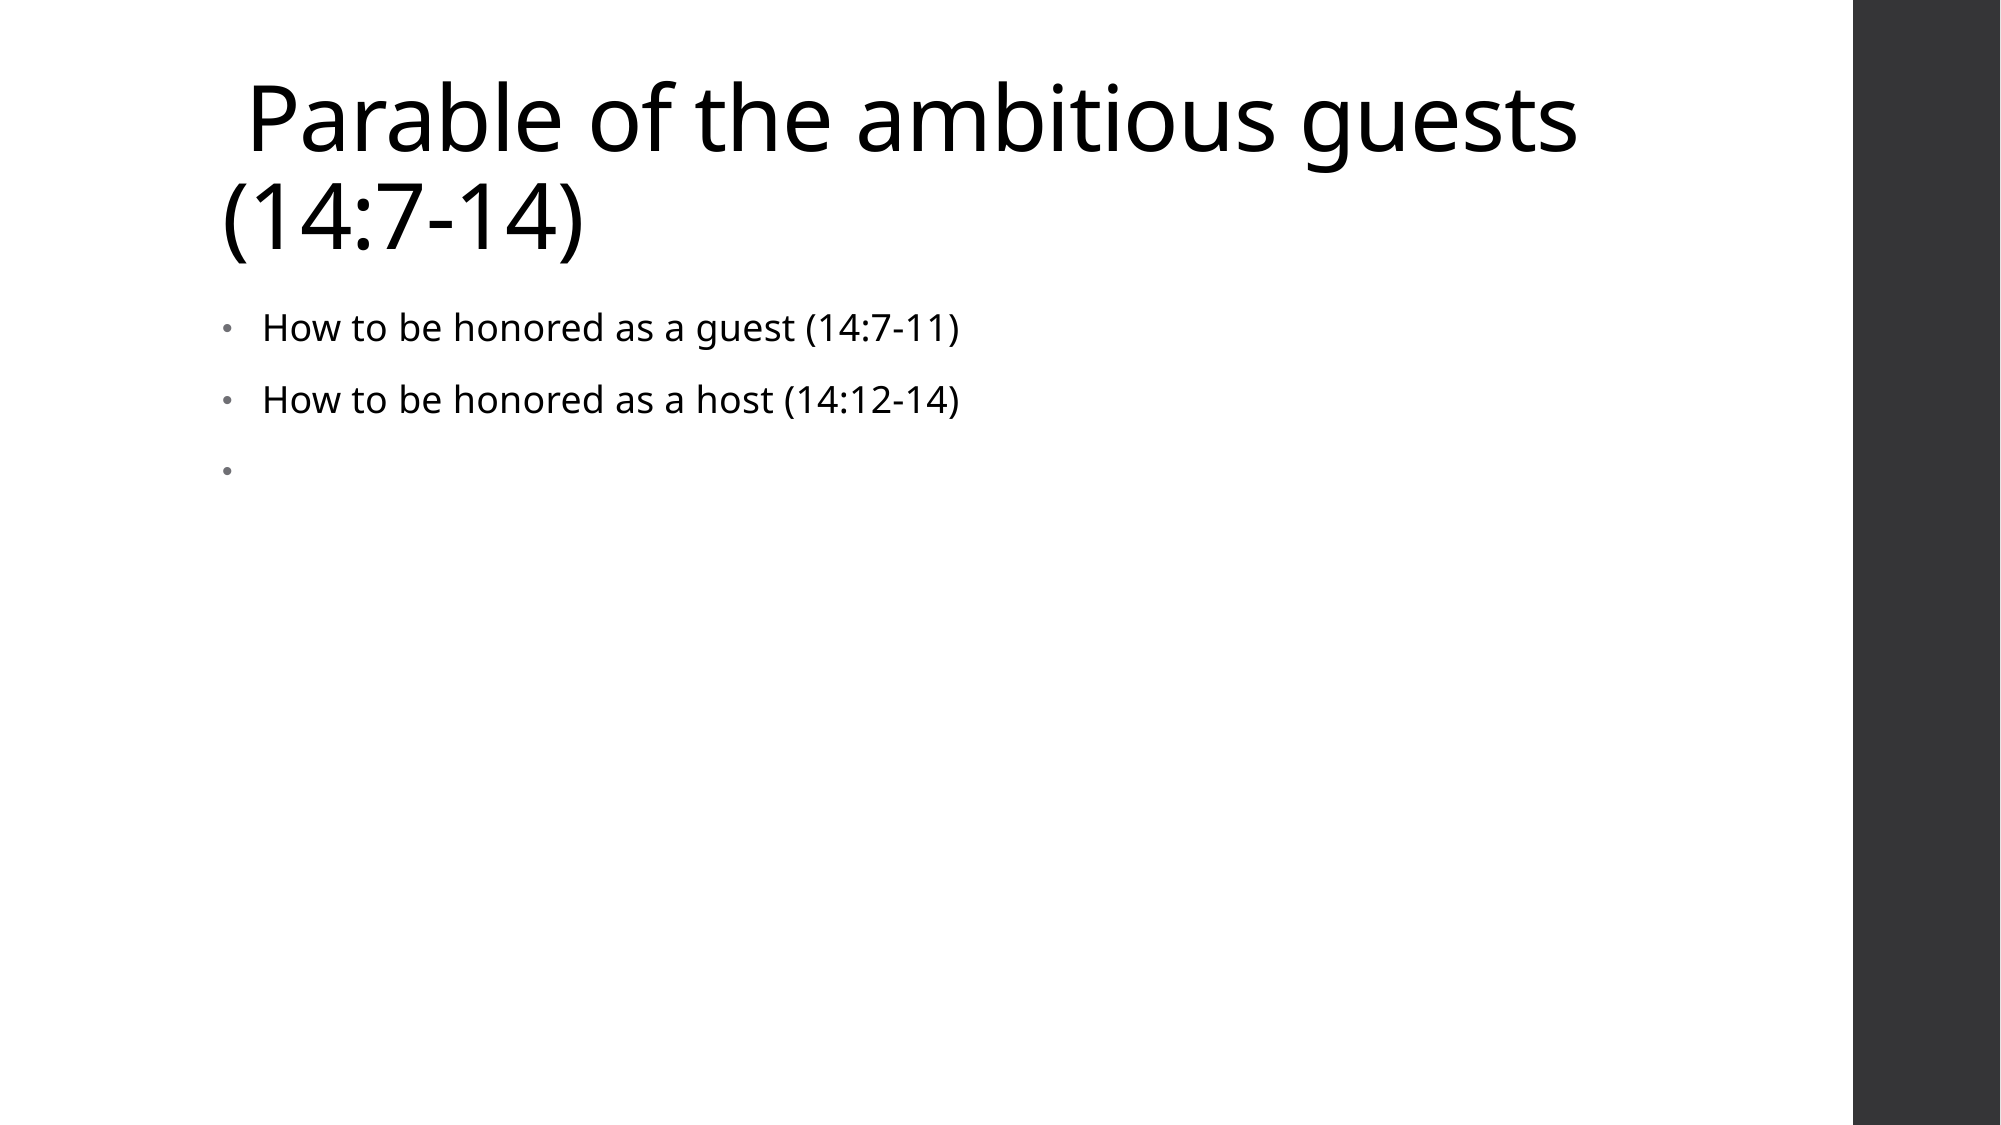

# Parable of the ambitious guests (14:7-14)
 How to be honored as a guest (14:7-11)
 How to be honored as a host (14:12-14)